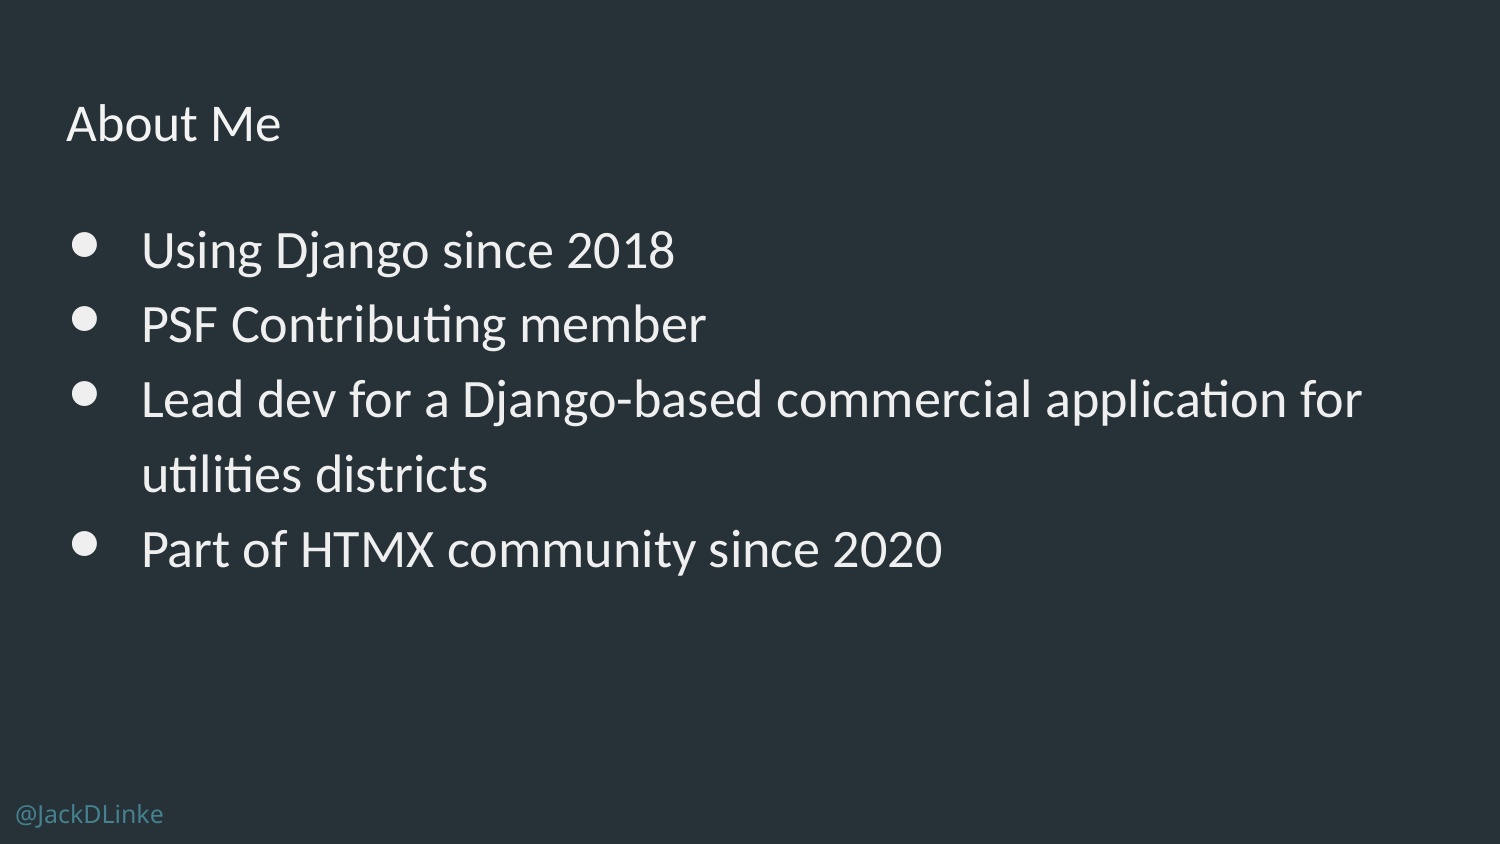

# About Me
Using Django since 2018
PSF Contributing member
Lead dev for a Django-based commercial application for utilities districts
Part of HTMX community since 2020